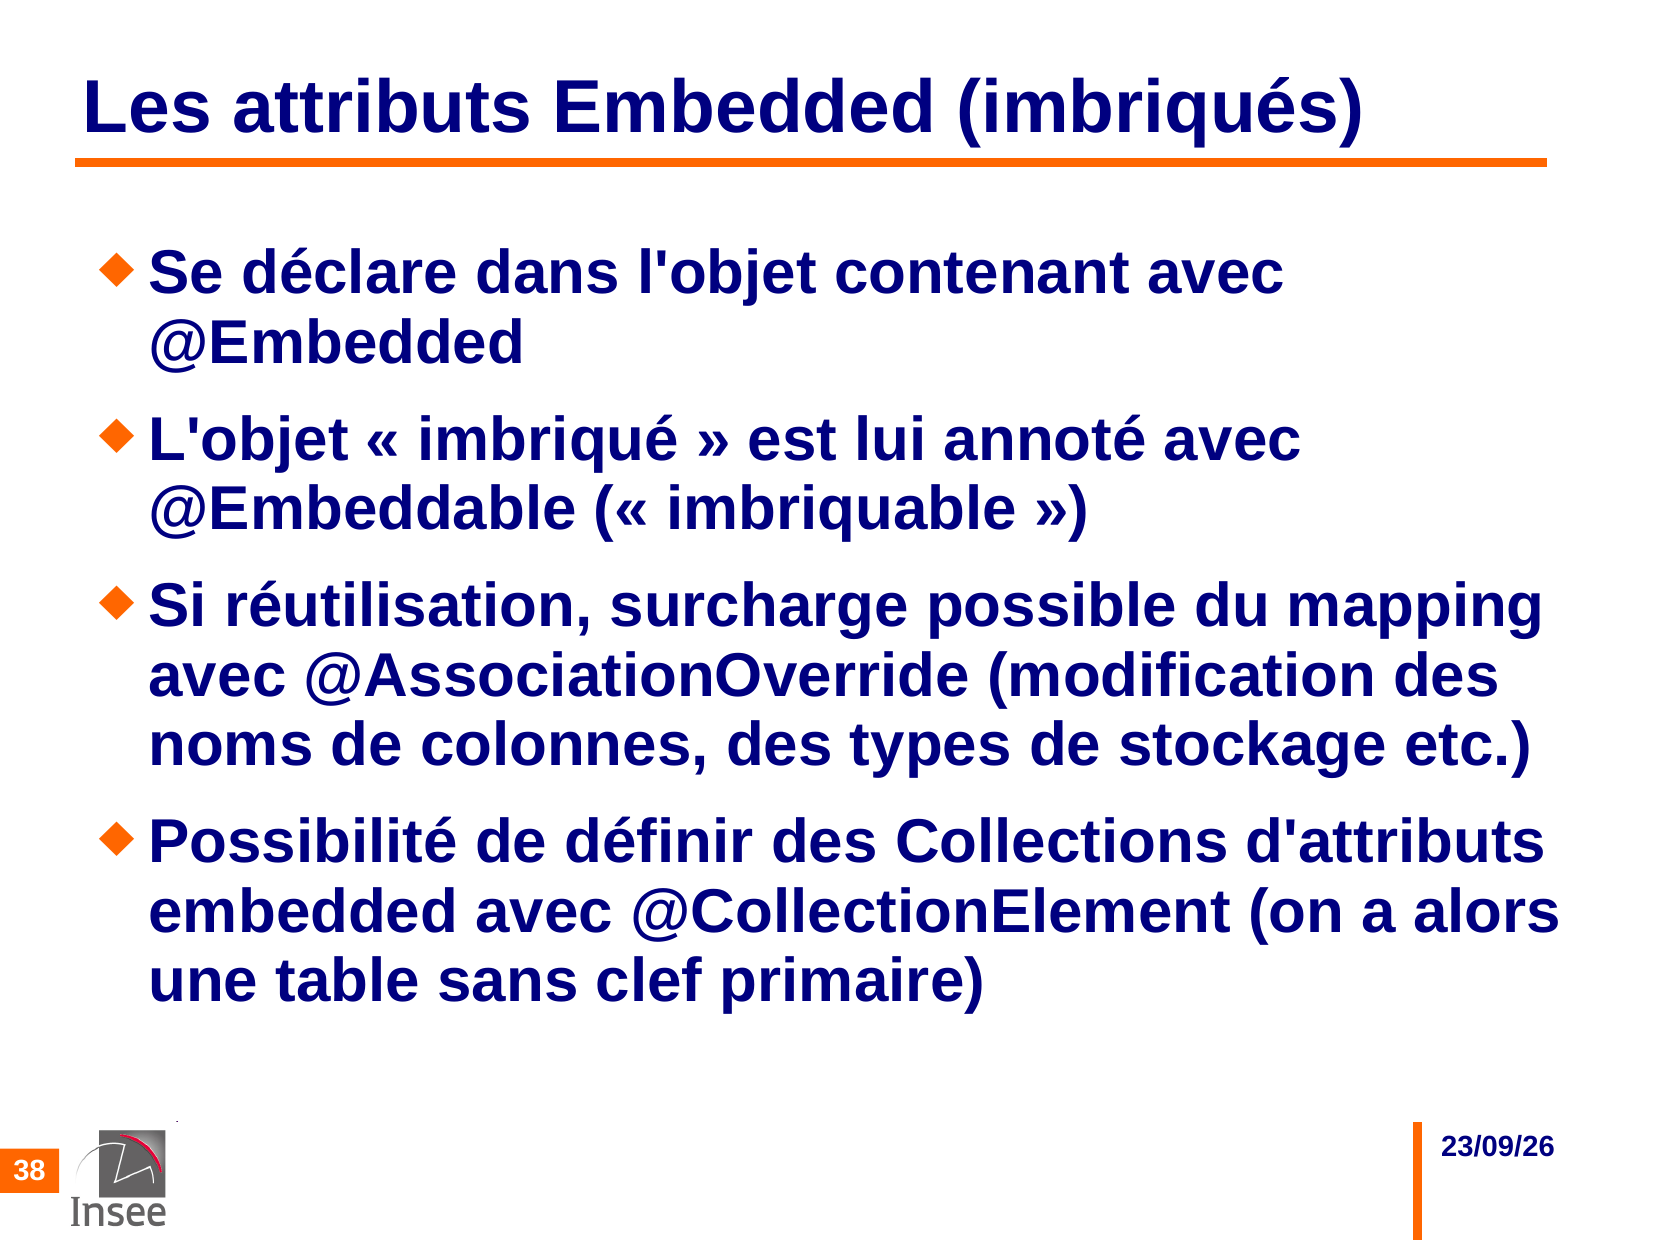

# Les attributs Embedded (imbriqués)
Se déclare dans l'objet contenant avec @Embedded
L'objet « imbriqué » est lui annoté avec @Embeddable (« imbriquable »)
Si réutilisation, surcharge possible du mapping avec @AssociationOverride (modification des noms de colonnes, des types de stockage etc.)
Possibilité de définir des Collections d'attributs embedded avec @CollectionElement (on a alors une table sans clef primaire)
38